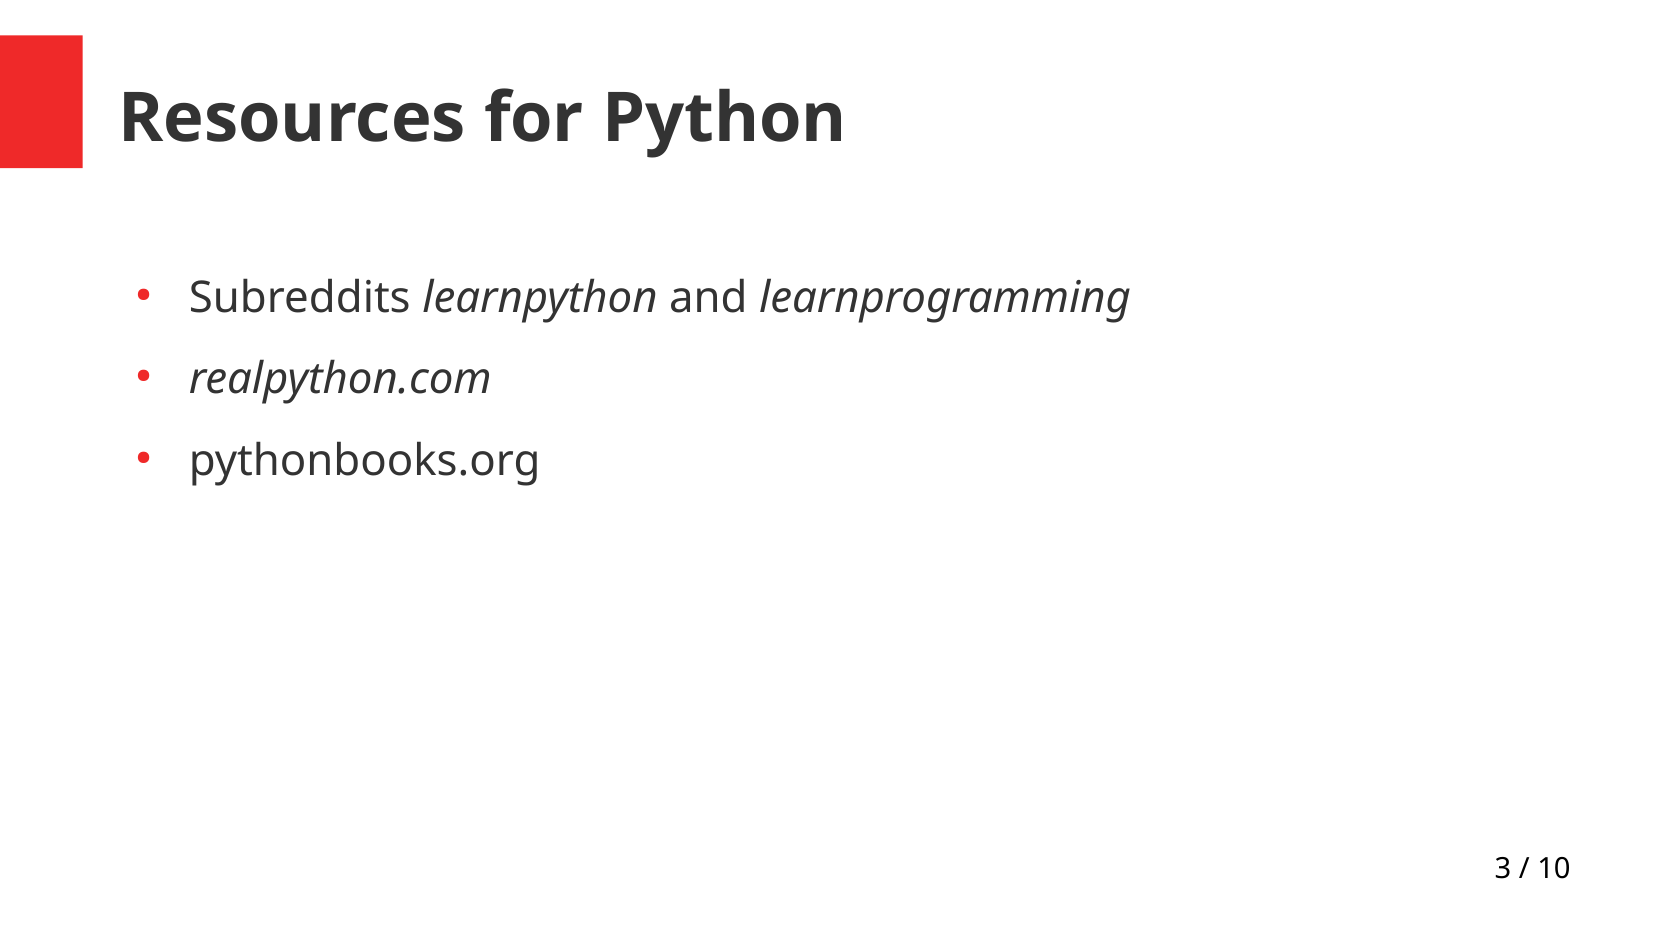

# Resources for Python
Subreddits learnpython and learnprogramming
realpython.com
pythonbooks.org
3